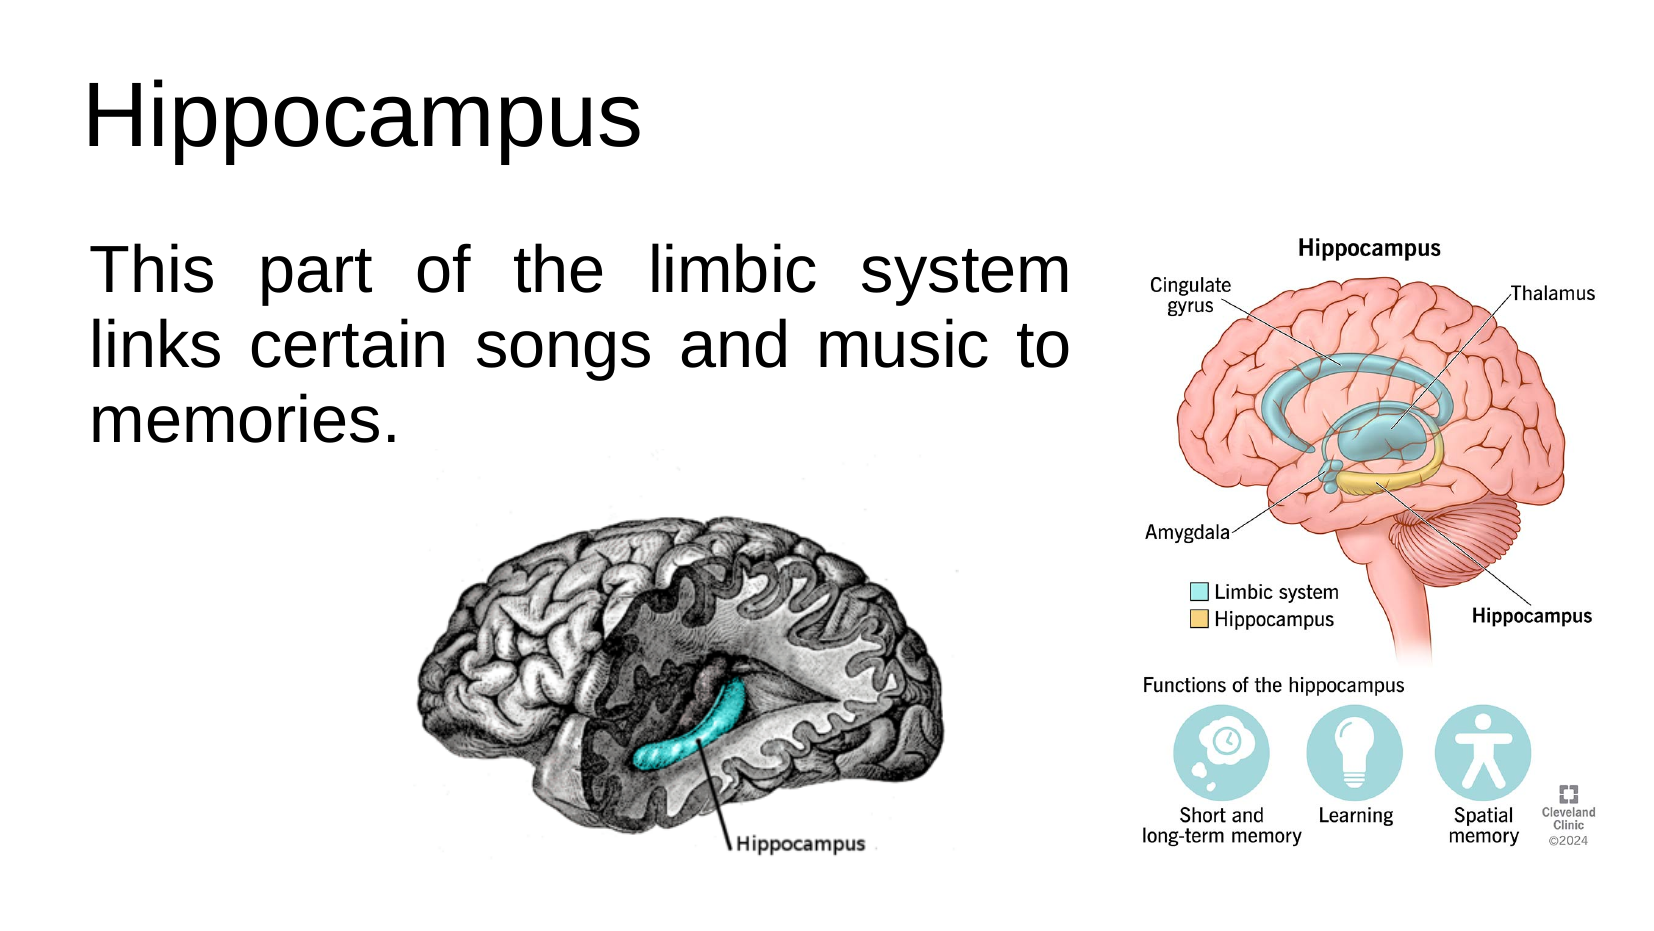

# Hippocampus
This part of the limbic system links certain songs and music to memories.